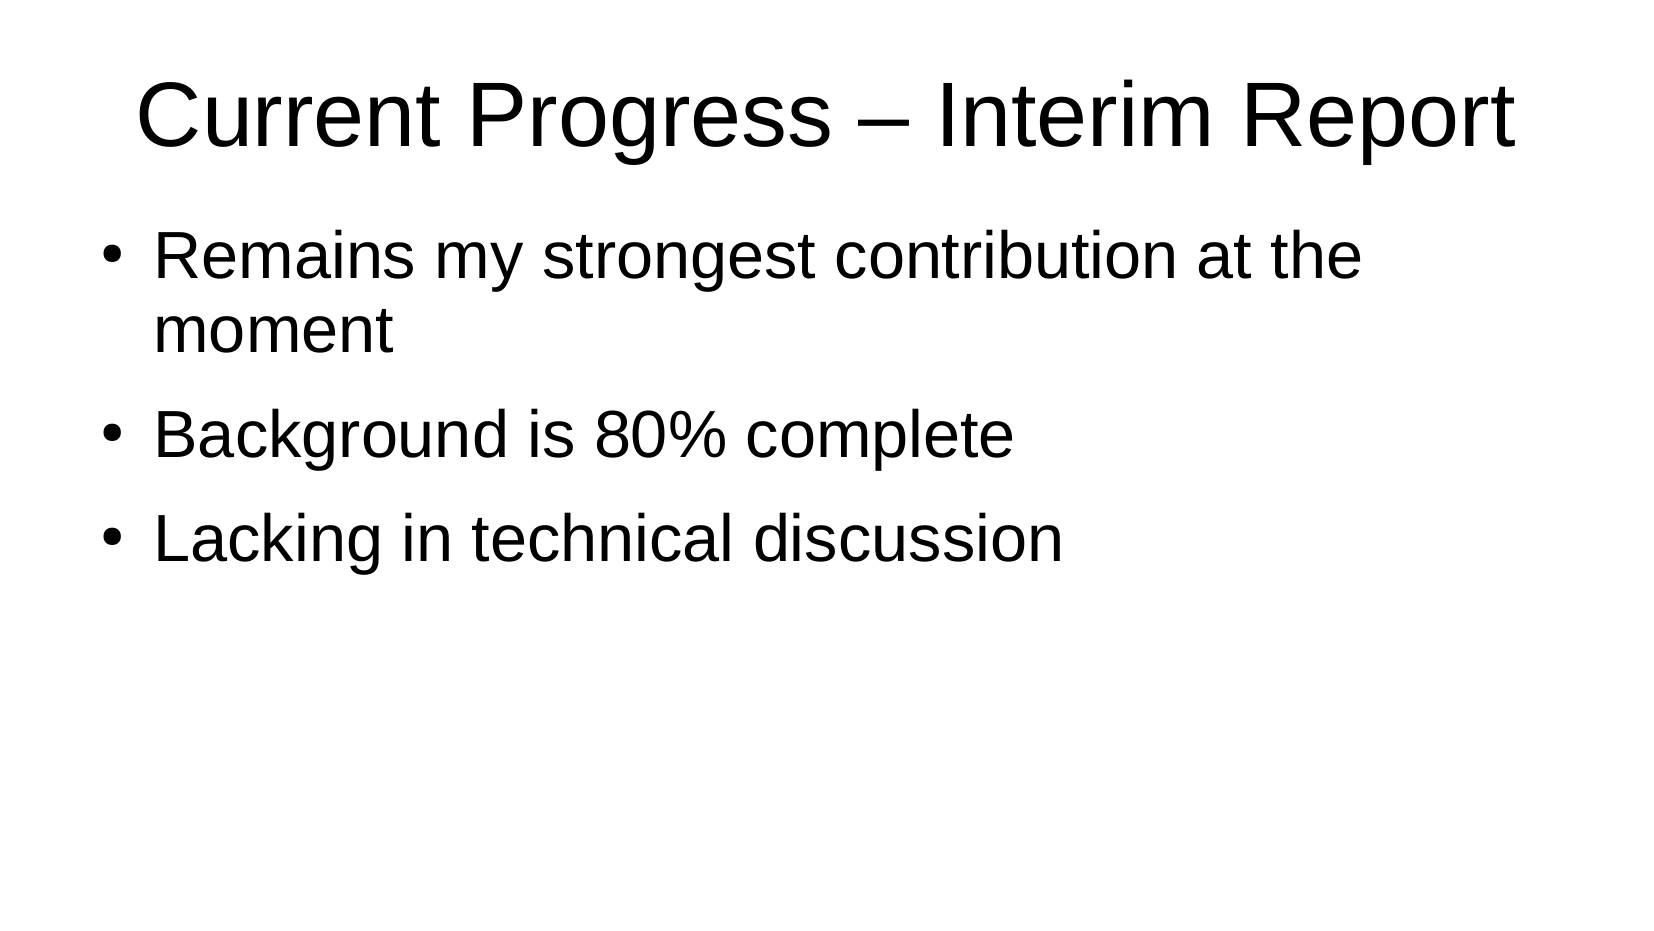

# Current Progress – Interim Report
Remains my strongest contribution at the moment
Background is 80% complete
Lacking in technical discussion